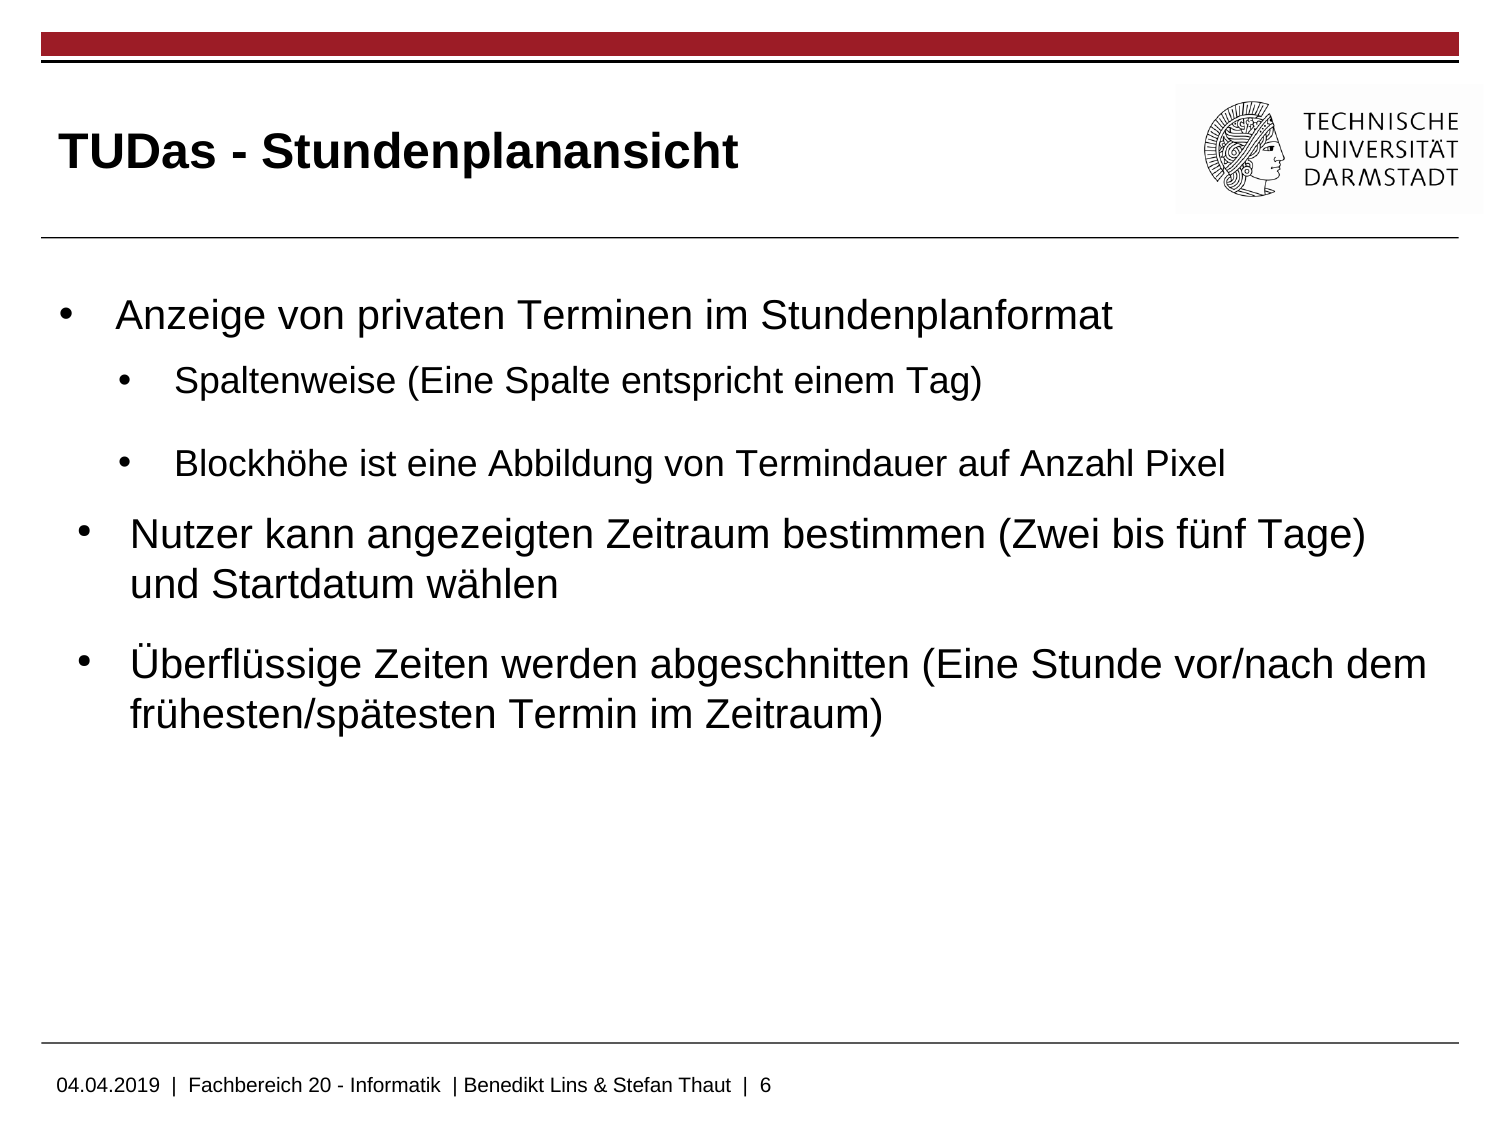

# TUDas - Stundenplanansicht
Anzeige von privaten Terminen im Stundenplanformat
Spaltenweise (Eine Spalte entspricht einem Tag)
Blockhöhe ist eine Abbildung von Termindauer auf Anzahl Pixel
Nutzer kann angezeigten Zeitraum bestimmen (Zwei bis fünf Tage) und Startdatum wählen
Überflüssige Zeiten werden abgeschnitten (Eine Stunde vor/nach dem frühesten/spätesten Termin im Zeitraum)